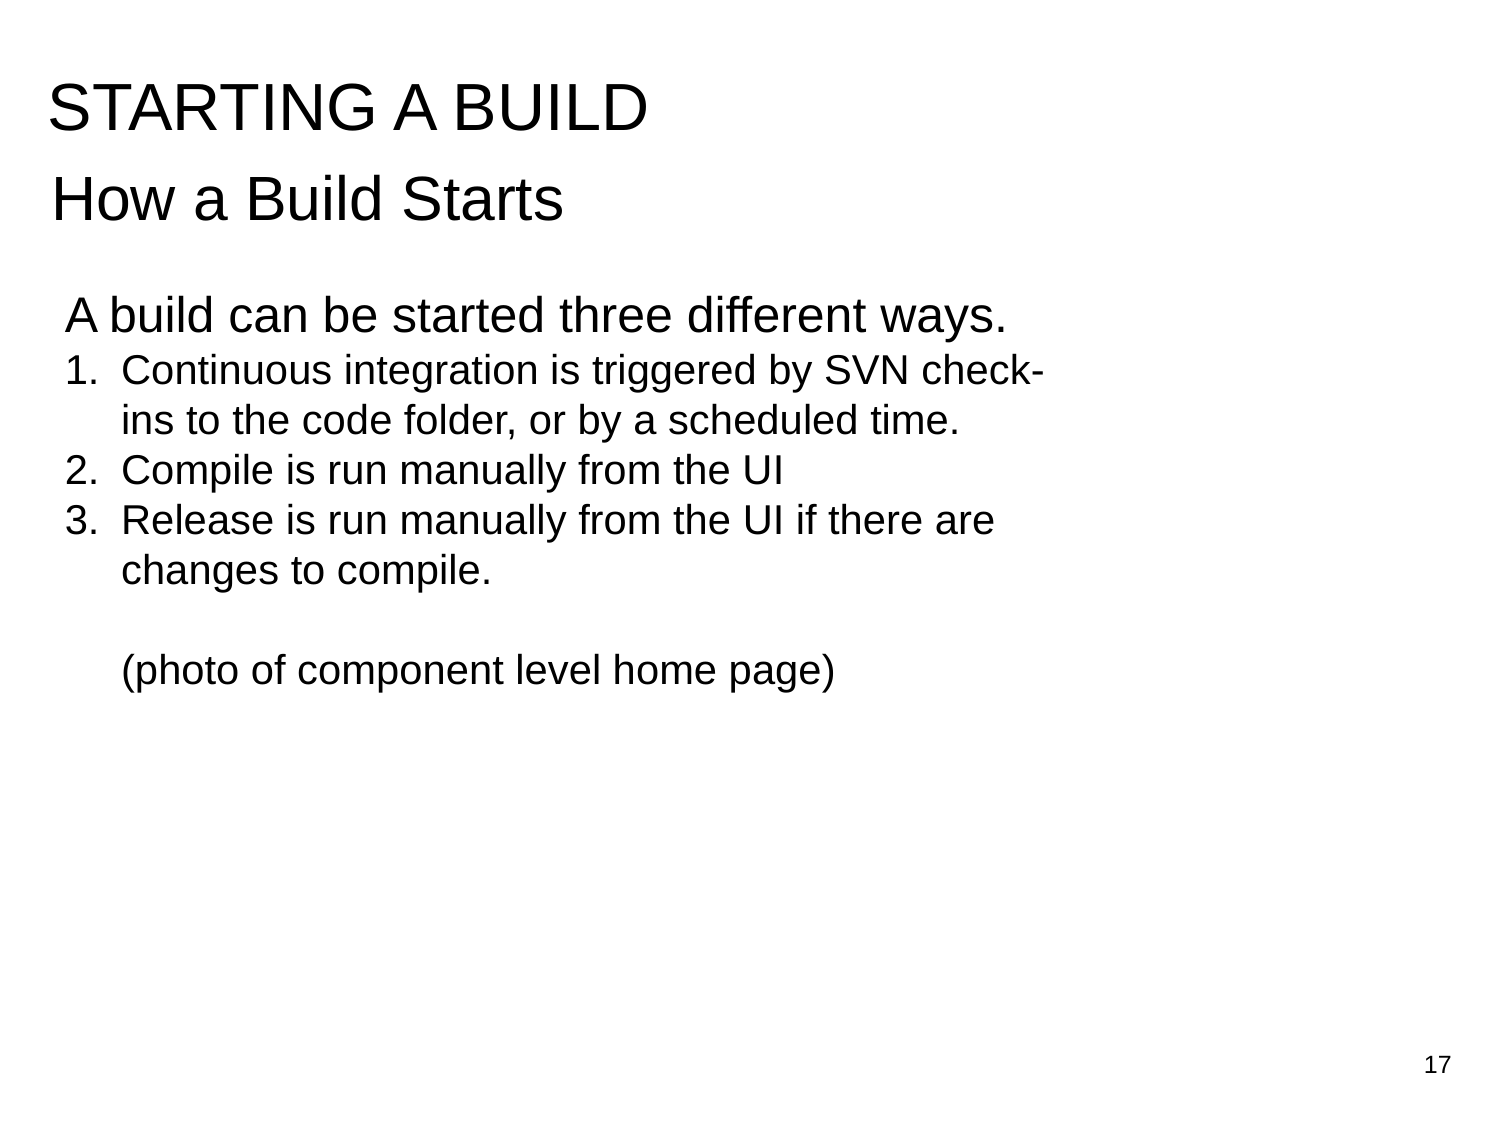

# starting a build
How a Build Starts
A build can be started three different ways.
Continuous integration is triggered by SVN check-ins to the code folder, or by a scheduled time.
Compile is run manually from the UI
Release is run manually from the UI if there are changes to compile.
(photo of component level home page)